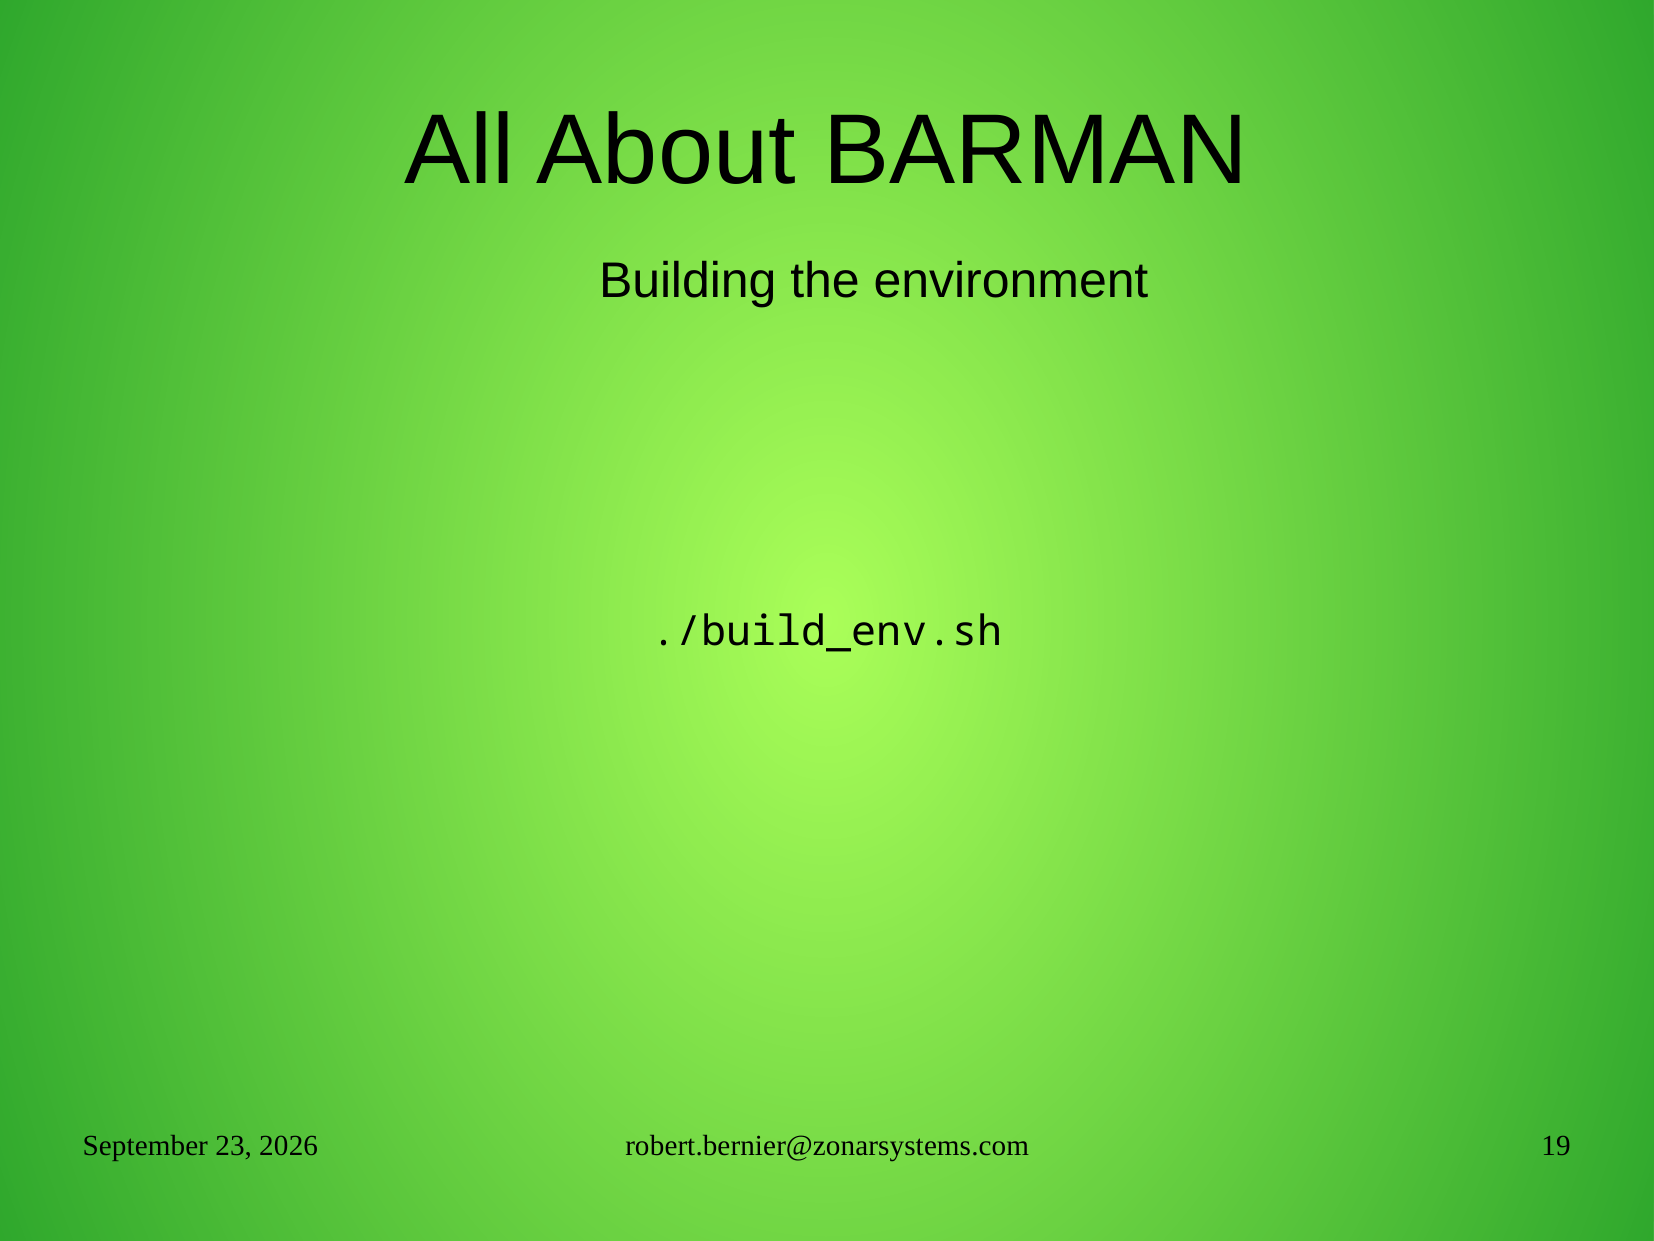

# All About BARMAN
Building the environment
./build_env.sh
robert.bernier@zonarsystems.com
19